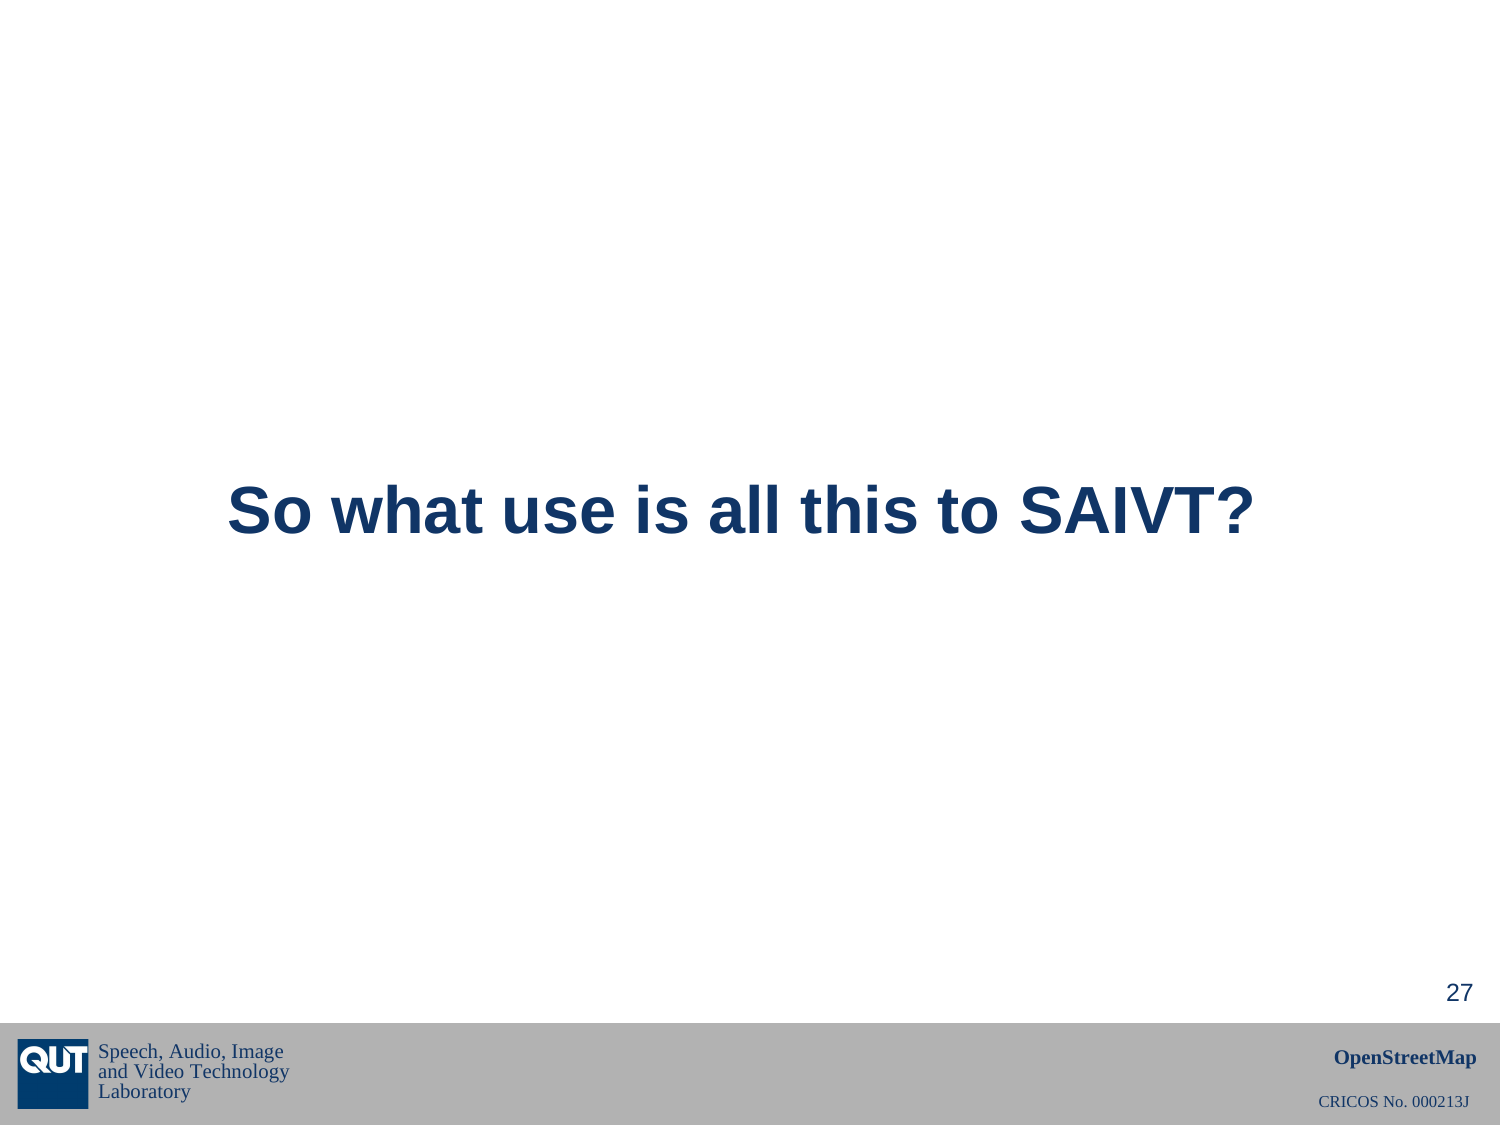

# So what use is all this to SAIVT?